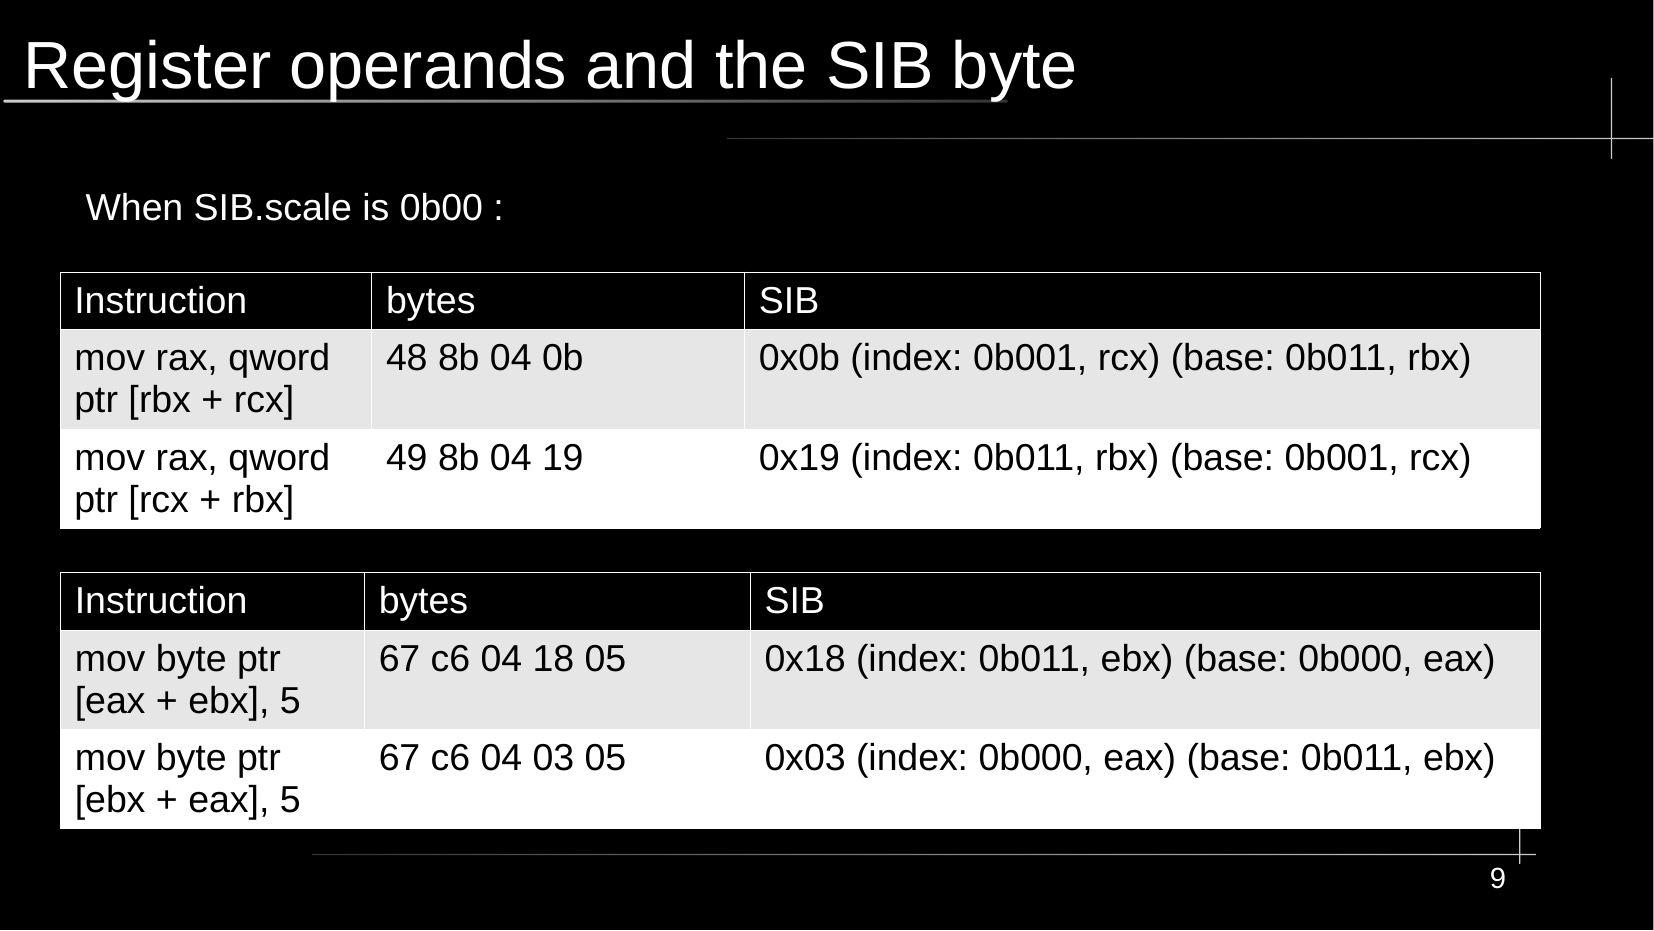

# Register operands and the SIB byte
When SIB.scale is 0b00 :
| Instruction | bytes | SIB |
| --- | --- | --- |
| mov rax, qword ptr [rbx + rcx] | 48 8b 04 0b | 0x0b (index: 0b001, rcx) (base: 0b011, rbx) |
| mov rax, qword ptr [rcx + rbx] | 49 8b 04 19 | 0x19 (index: 0b011, rbx) (base: 0b001, rcx) |
| Instruction | bytes | SIB |
| --- | --- | --- |
| mov byte ptr [eax + ebx], 5 | 67 c6 04 18 05 | 0x18 (index: 0b011, ebx) (base: 0b000, eax) |
| mov byte ptr [ebx + eax], 5 | 67 c6 04 03 05 | 0x03 (index: 0b000, eax) (base: 0b011, ebx) |
9